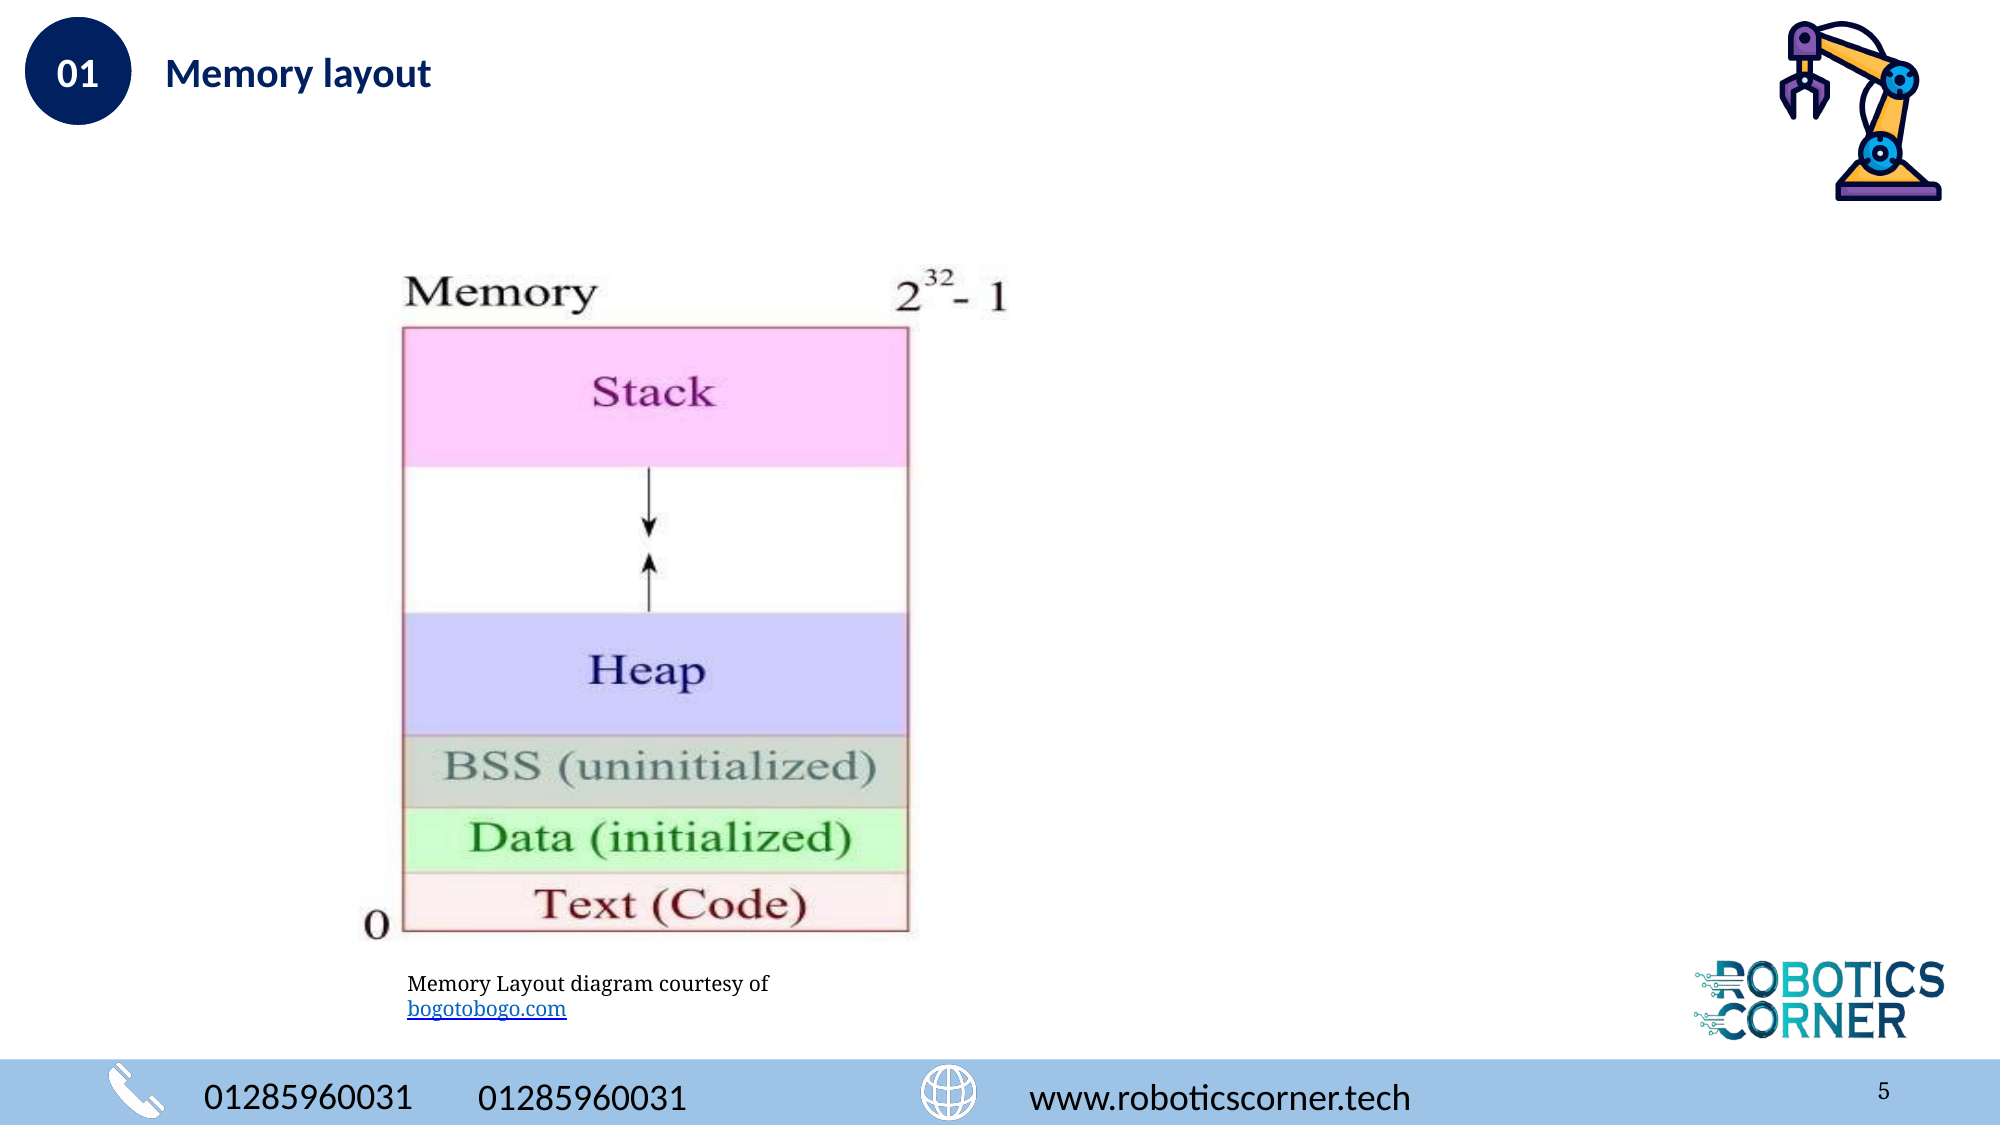

01
Memory layout
Memory Layout diagram courtesy of bogotobogo.com